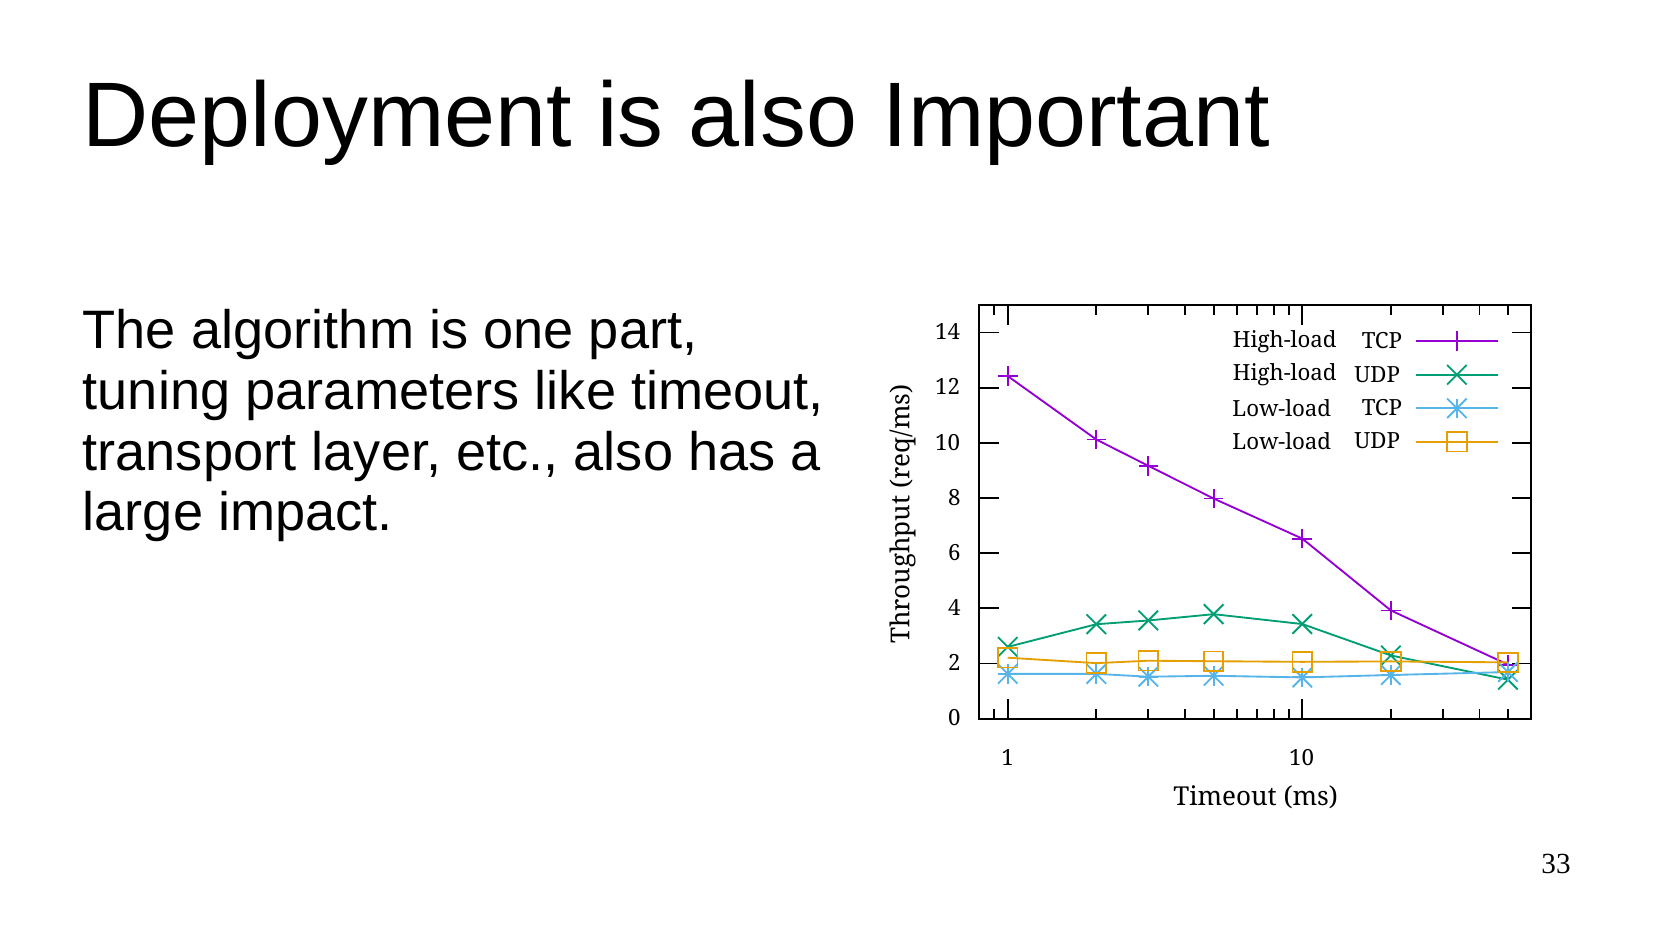

# Deployment is also Important
The algorithm is one part, tuning parameters like timeout, transport layer, etc., also has a large impact.
33